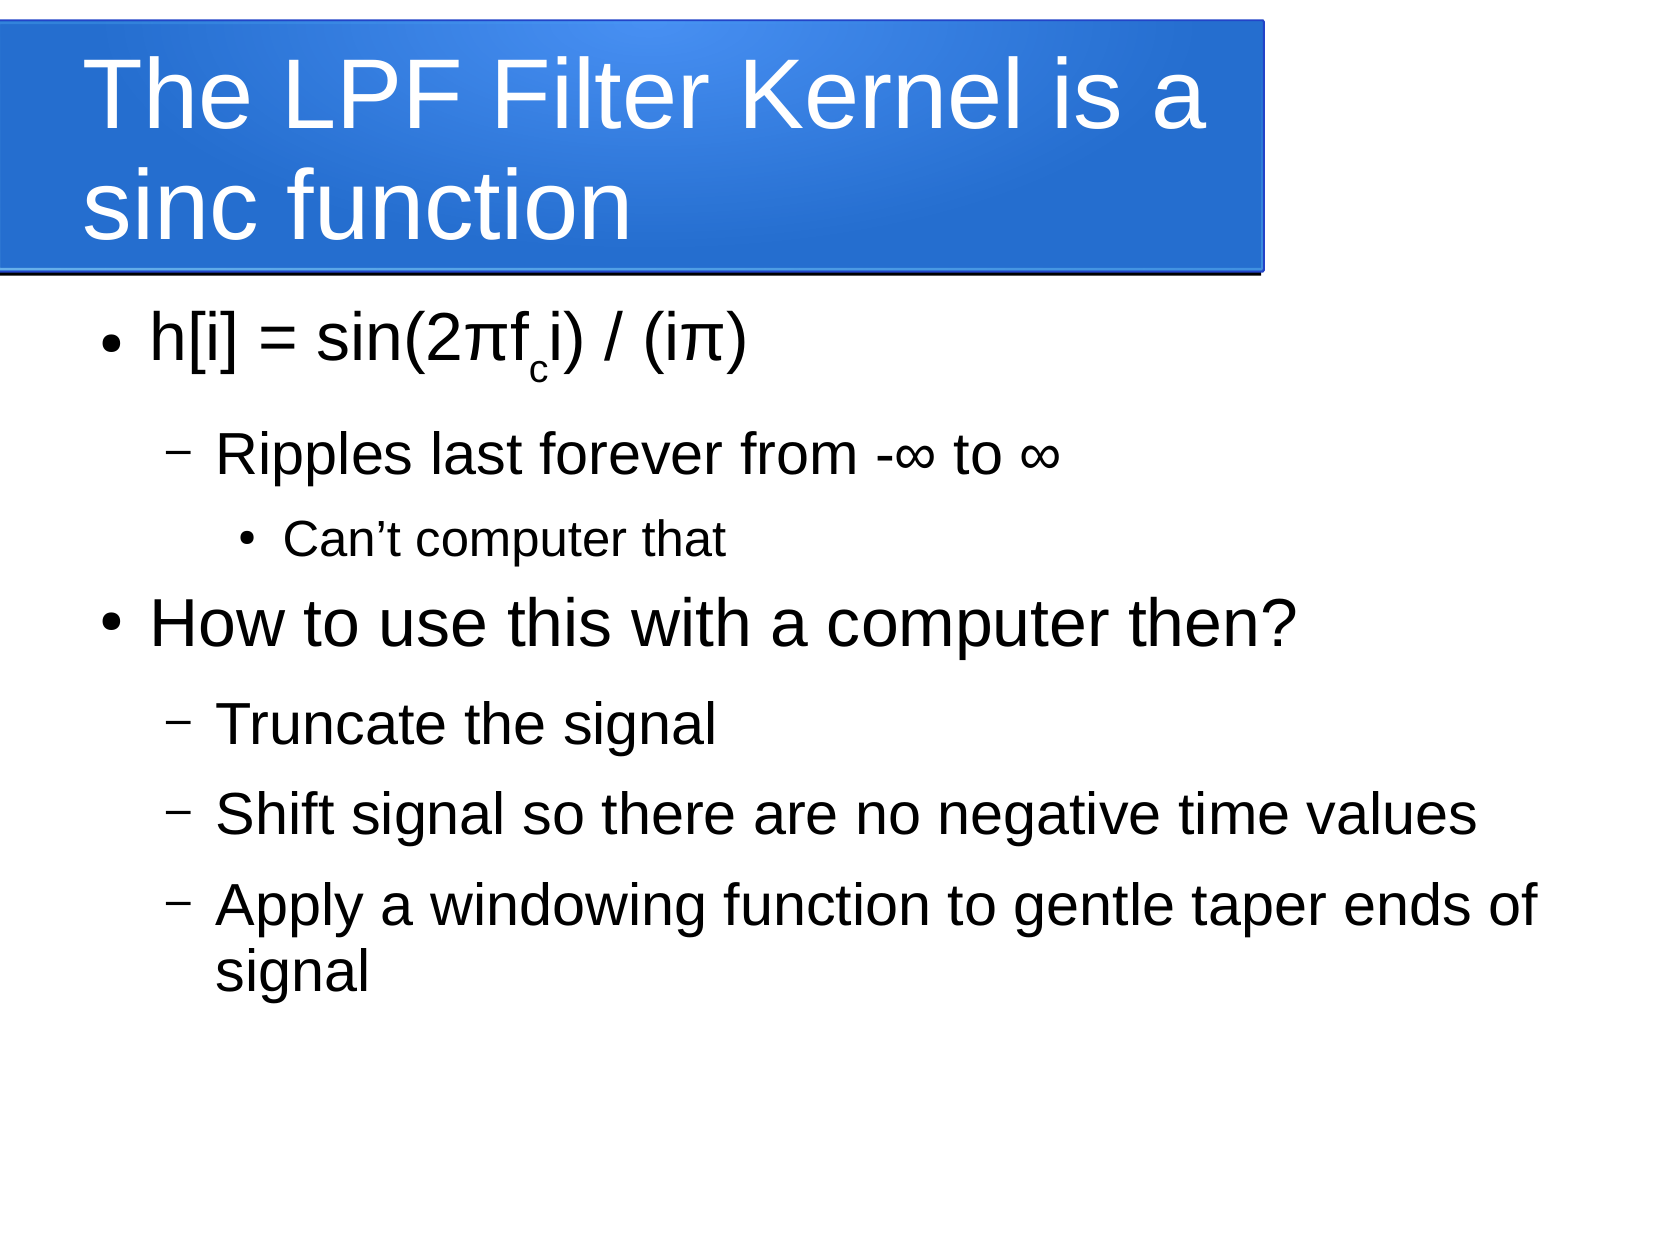

# The LPF Filter Kernel is a sinc function
h[i] = sin(2πfci) / (iπ)
Ripples last forever from -∞ to ∞
Can’t computer that
How to use this with a computer then?
Truncate the signal
Shift signal so there are no negative time values
Apply a windowing function to gentle taper ends of signal